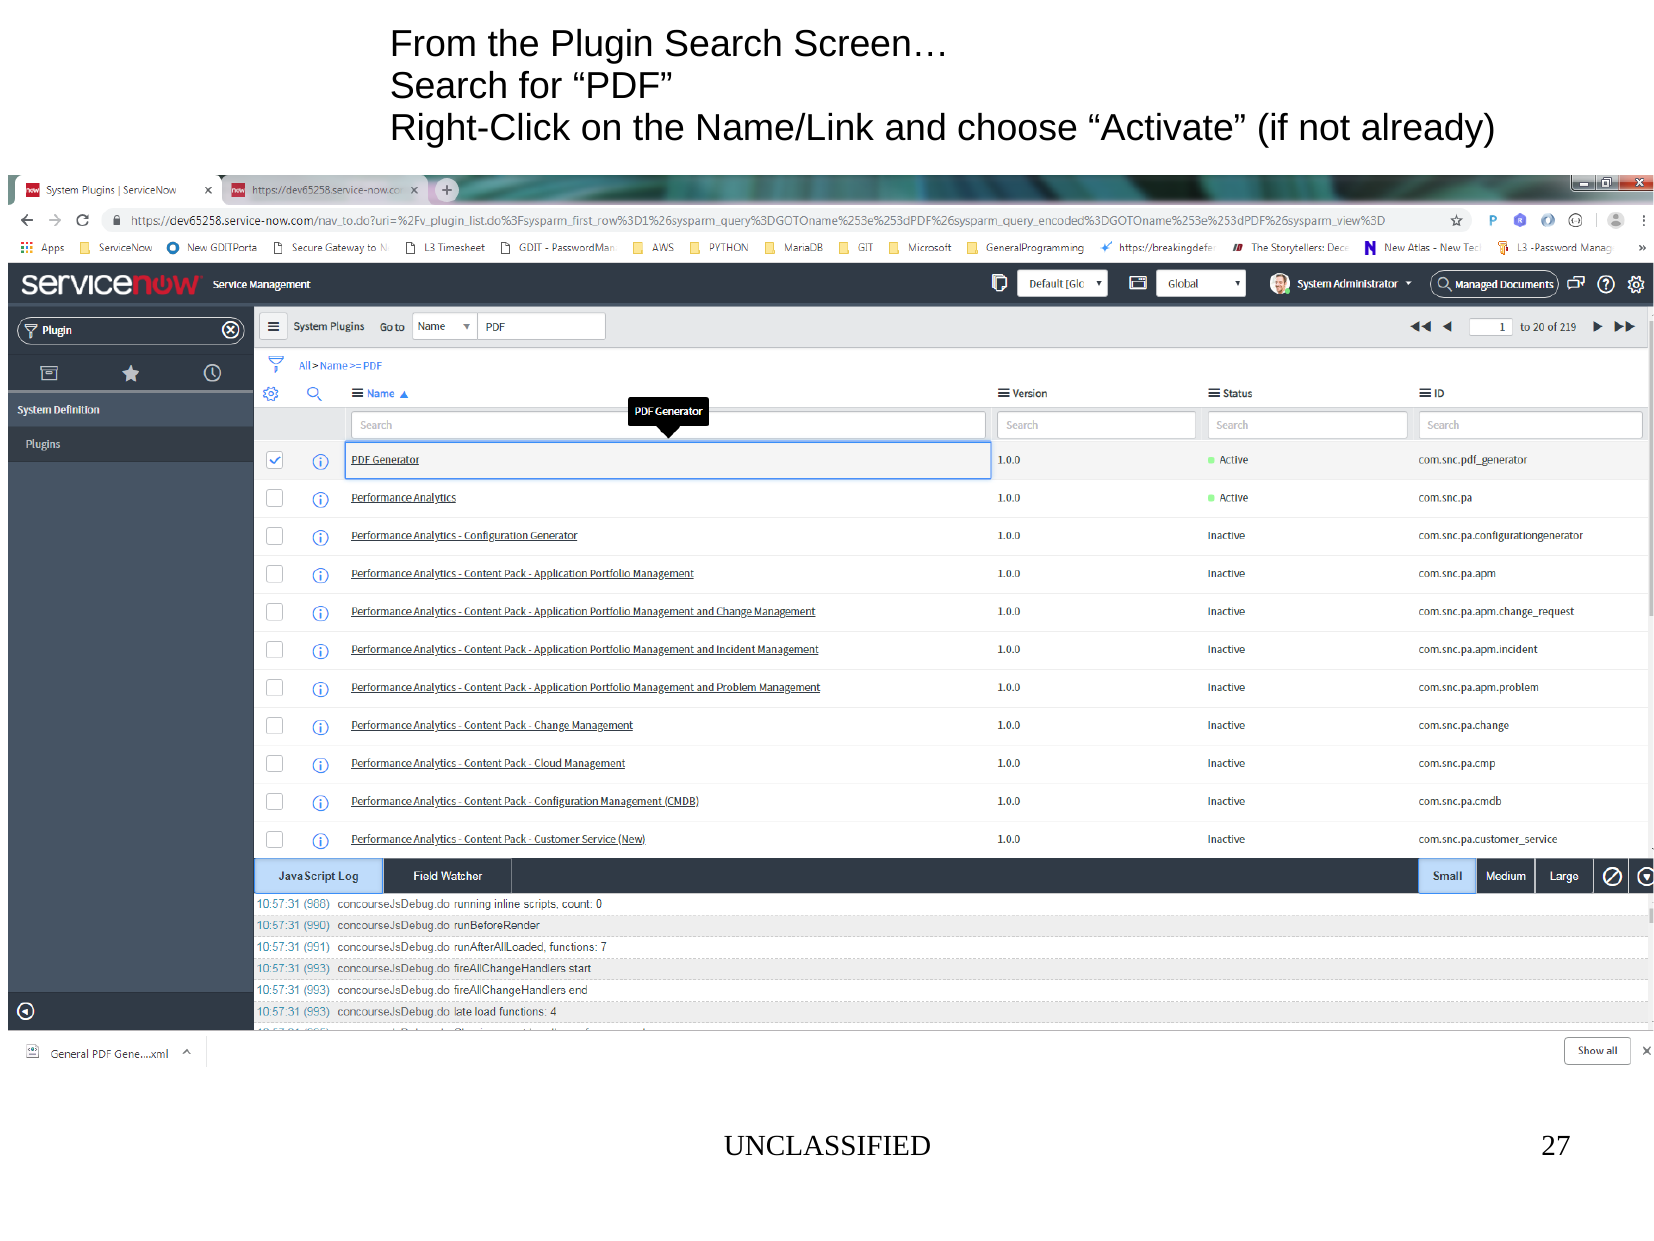

From the Plugin Search Screen…
Search for “PDF”
Right-Click on the Name/Link and choose “Activate” (if not already)
UNCLASSIFIED
27